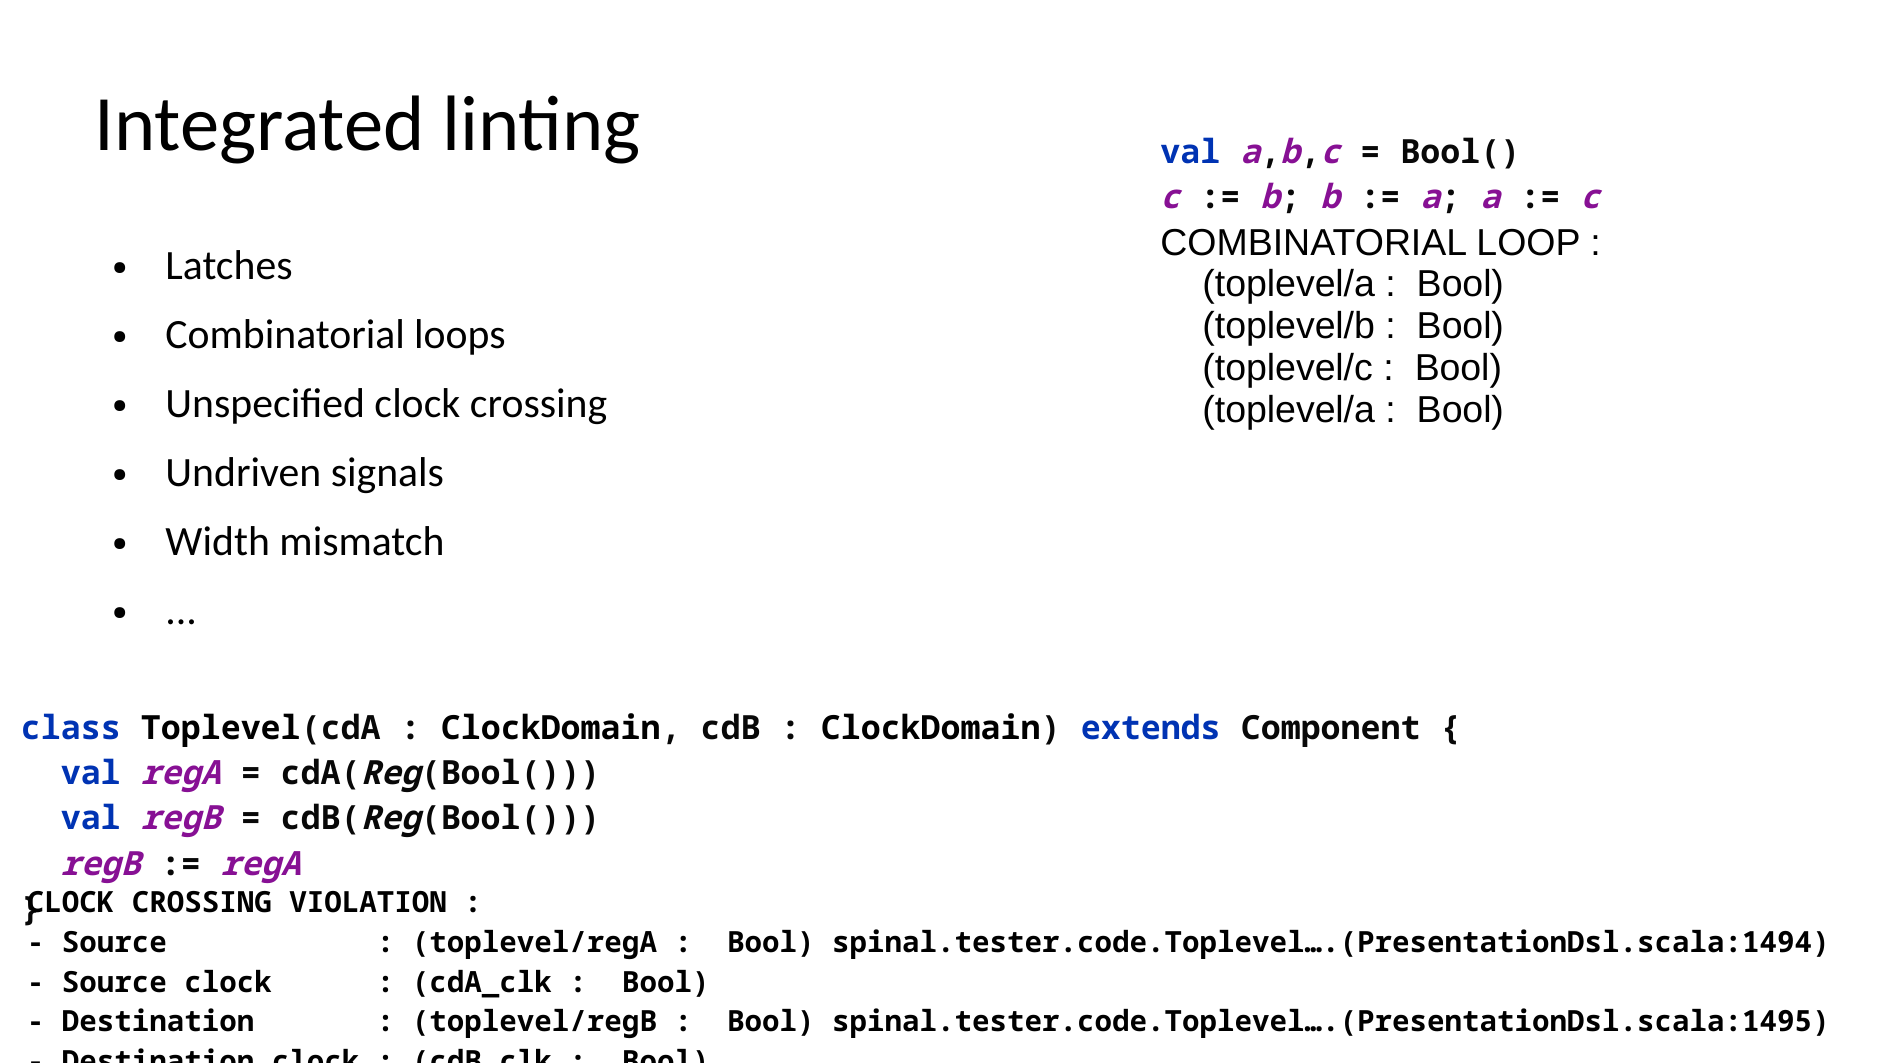

# Integrated linting
val a,b,c = Bool()
c := b; b := a; a := c
COMBINATORIAL LOOP :
 (toplevel/a : Bool)
 (toplevel/b : Bool)
 (toplevel/c : Bool)
 (toplevel/a : Bool)
Latches
Combinatorial loops
Unspecified clock crossing
Undriven signals
Width mismatch
...
class Toplevel(cdA : ClockDomain, cdB : ClockDomain) extends Component {
 val regA = cdA(Reg(Bool()))
 val regB = cdB(Reg(Bool()))
 regB := regA
}
CLOCK CROSSING VIOLATION :
- Source : (toplevel/regA : Bool) spinal.tester.code.Toplevel….(PresentationDsl.scala:1494)
- Source clock : (cdA_clk : Bool)
- Destination : (toplevel/regB : Bool) spinal.tester.code.Toplevel….(PresentationDsl.scala:1495)
- Destination clock : (cdB_clk : Bool)
LATCH DETECTED from the combinatorial signal (toplevel/result : out UInt[8 bits]), defined at ...
val cond = in Bool()
val result = out UInt(8 bits)
when(cond){
 result := 0
}